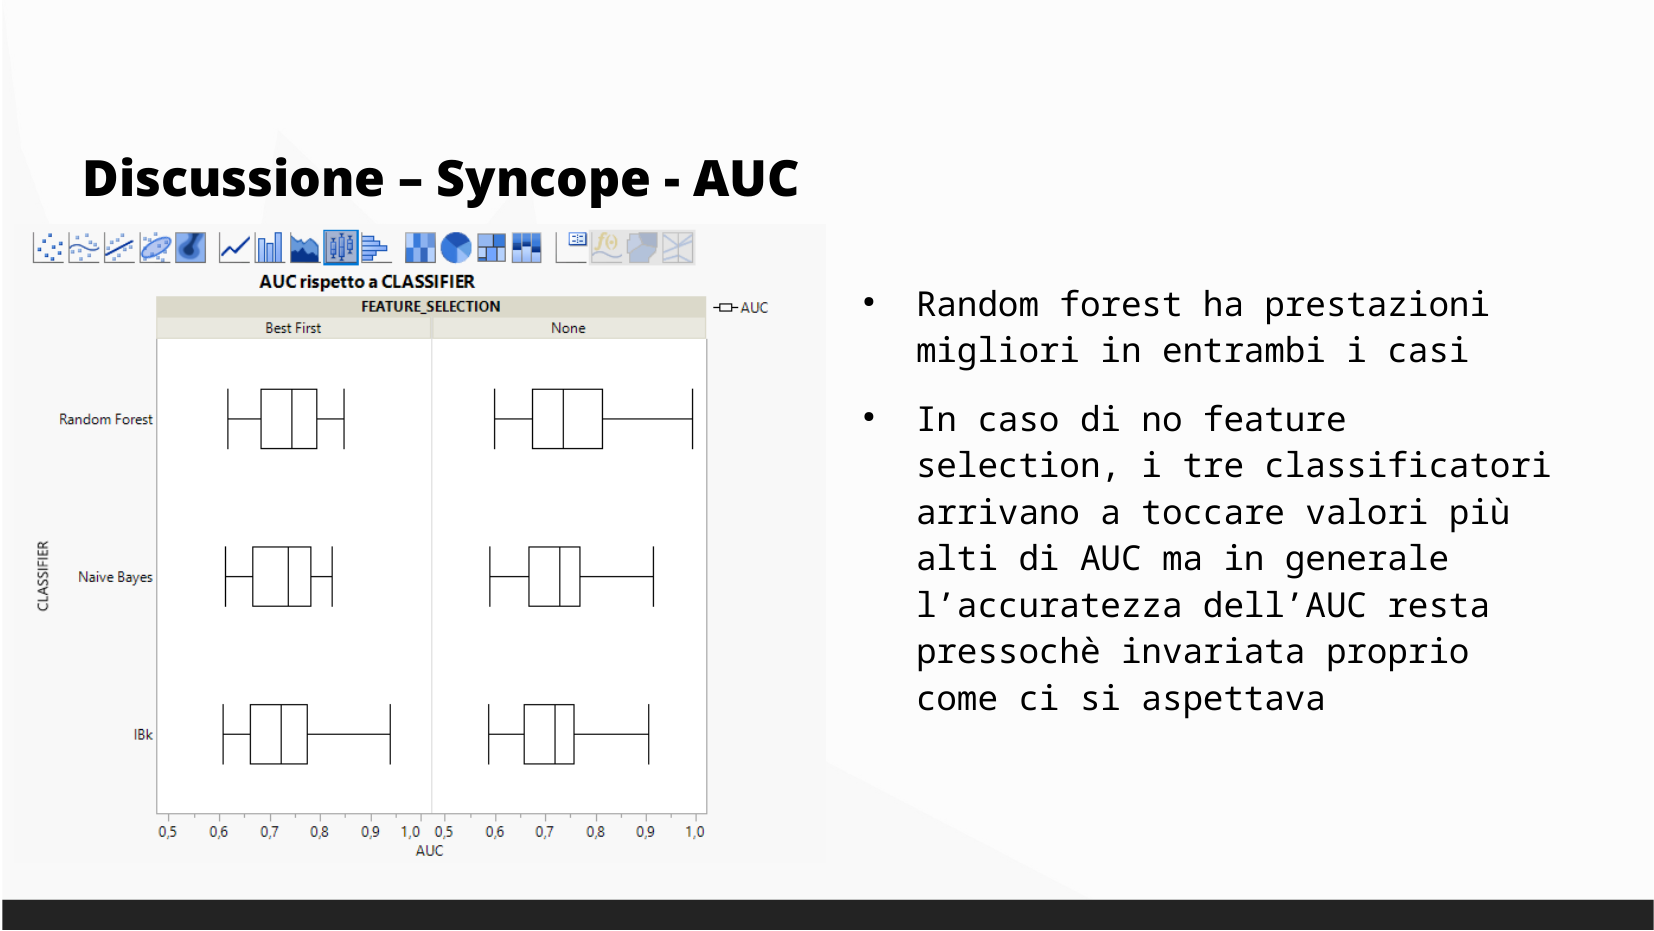

# Discussione – Syncope - AUC
Random forest ha prestazioni migliori in entrambi i casi
In caso di no feature selection, i tre classificatori arrivano a toccare valori più alti di AUC ma in generale l’accuratezza dell’AUC resta pressochè invariata proprio come ci si aspettava